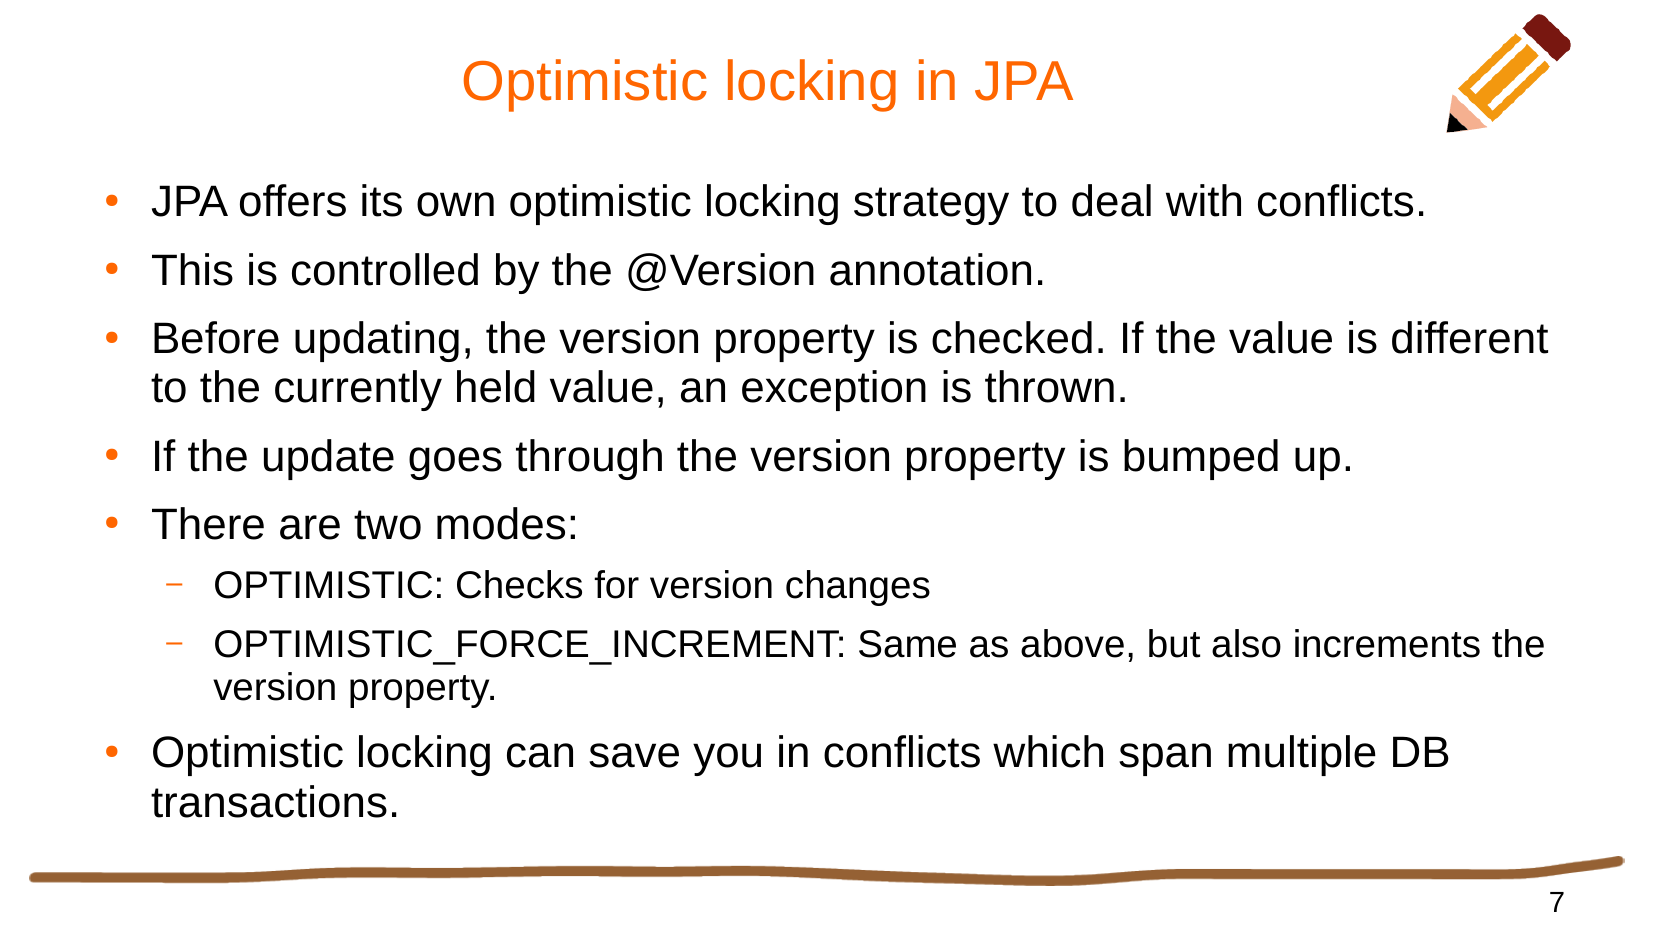

# Optimistic locking in JPA
JPA offers its own optimistic locking strategy to deal with conflicts.
This is controlled by the @Version annotation.
Before updating, the version property is checked. If the value is different to the currently held value, an exception is thrown.
If the update goes through the version property is bumped up.
There are two modes:
OPTIMISTIC: Checks for version changes
OPTIMISTIC_FORCE_INCREMENT: Same as above, but also increments the version property.
Optimistic locking can save you in conflicts which span multiple DB transactions.
7